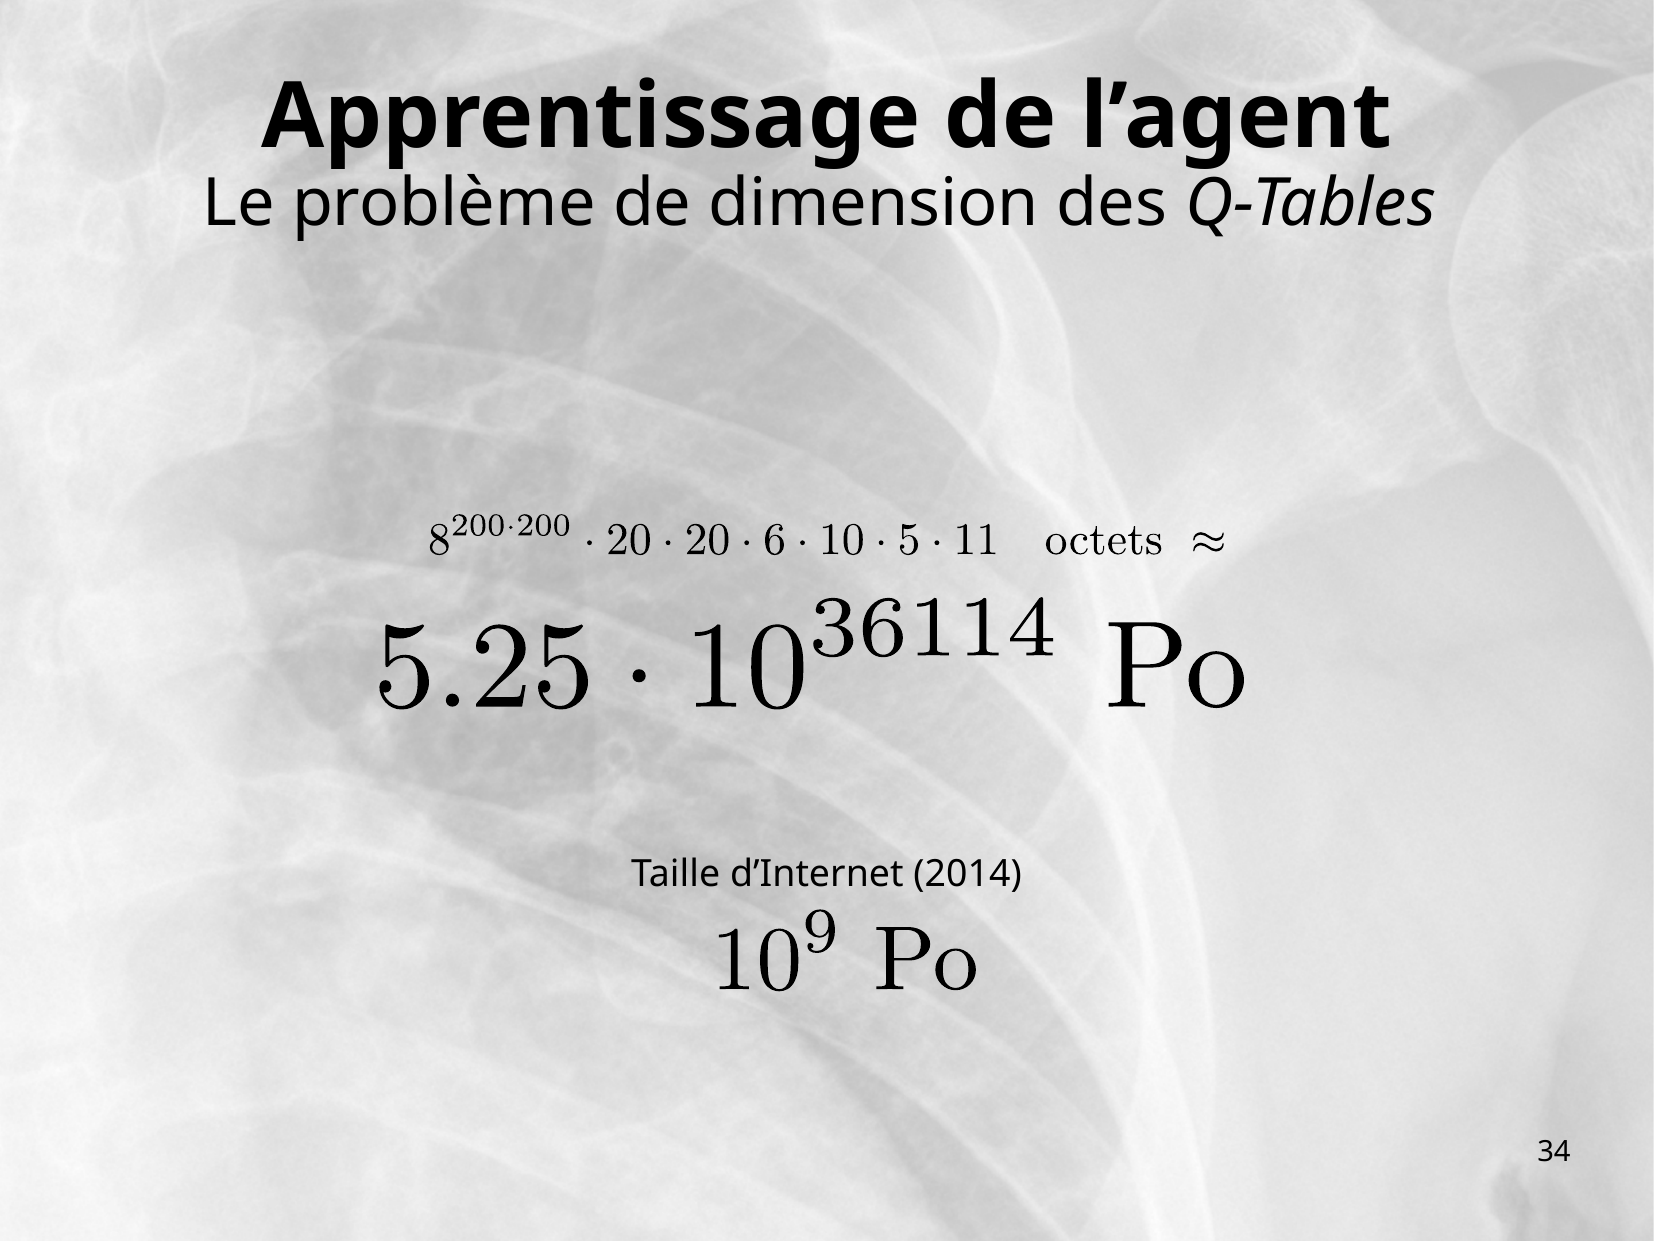

# Apprentissage de l’agent
Le problème de dimension des Q-Tables
Taille d’Internet (2014)
34